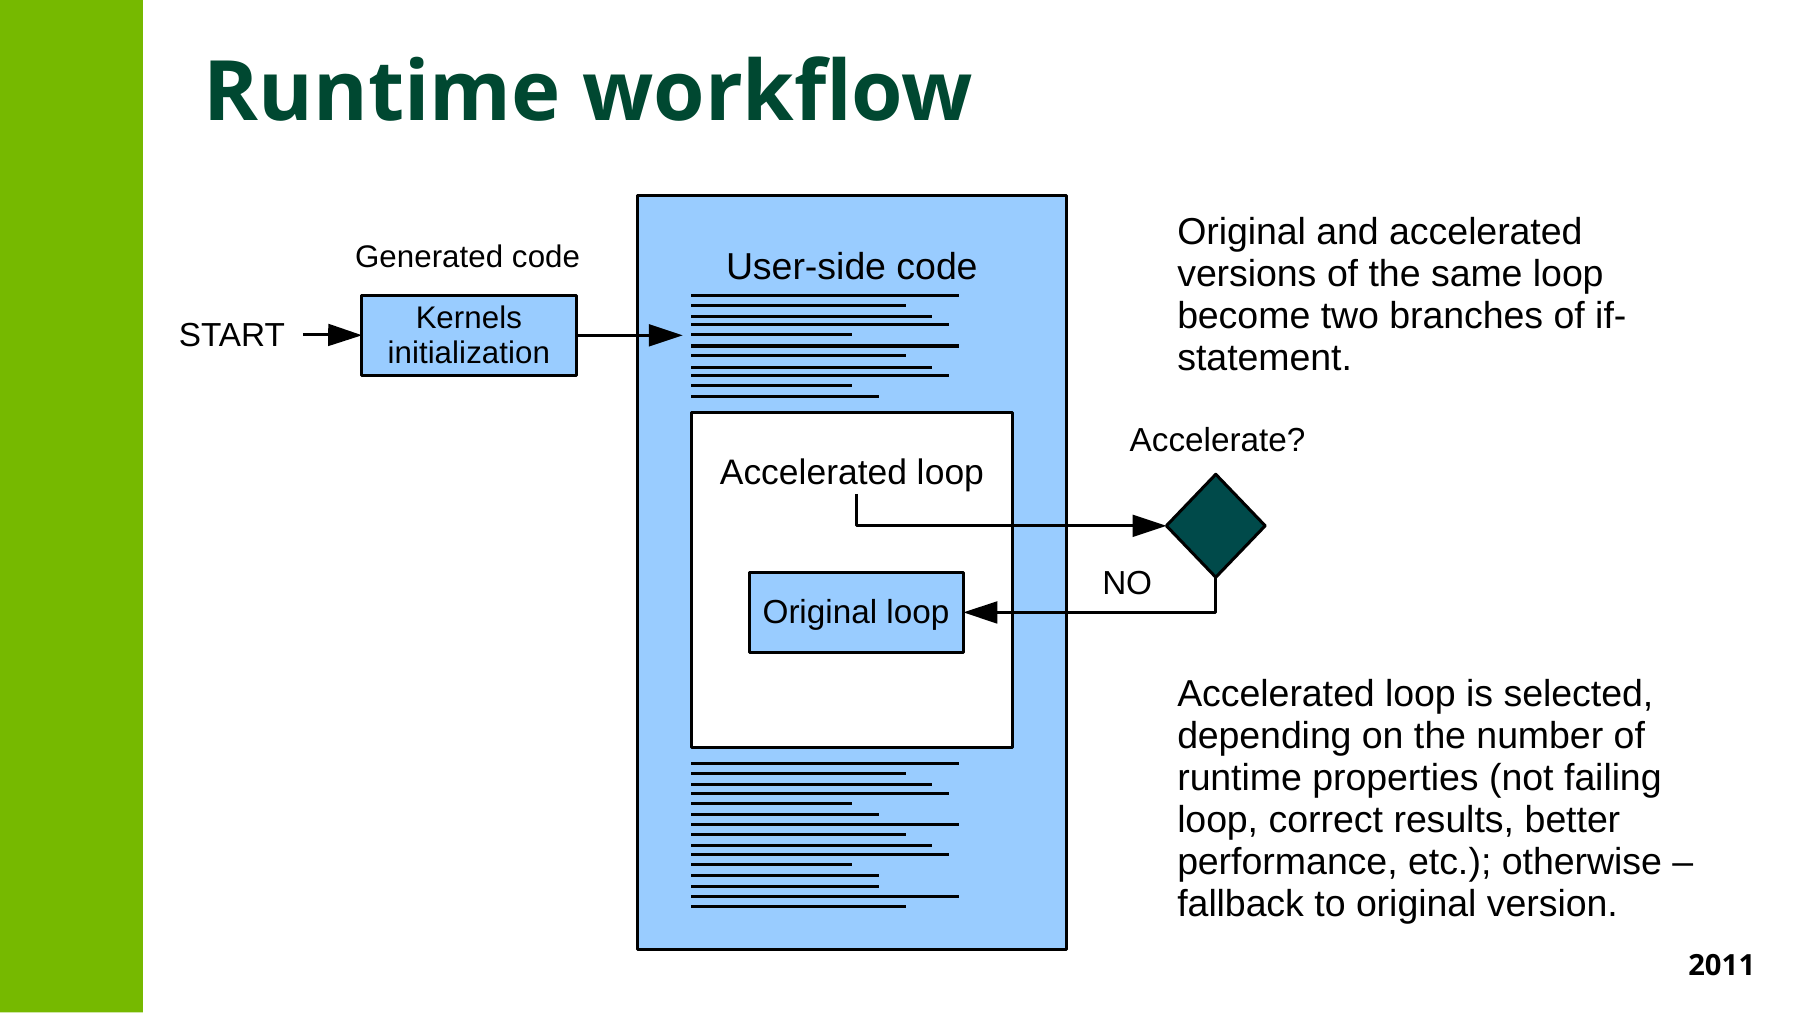

# Runtime workflow
User-side code
Original and accelerated versions of the same loop become two branches of if-statement.
Accelerated loop is selected, depending on the number of runtime properties (not failing loop, correct results, better performance, etc.); otherwise – fallback to original version.
Generated code
Kernels
initialization
START
Accelerated loop
Accelerate?
NO
Original loop